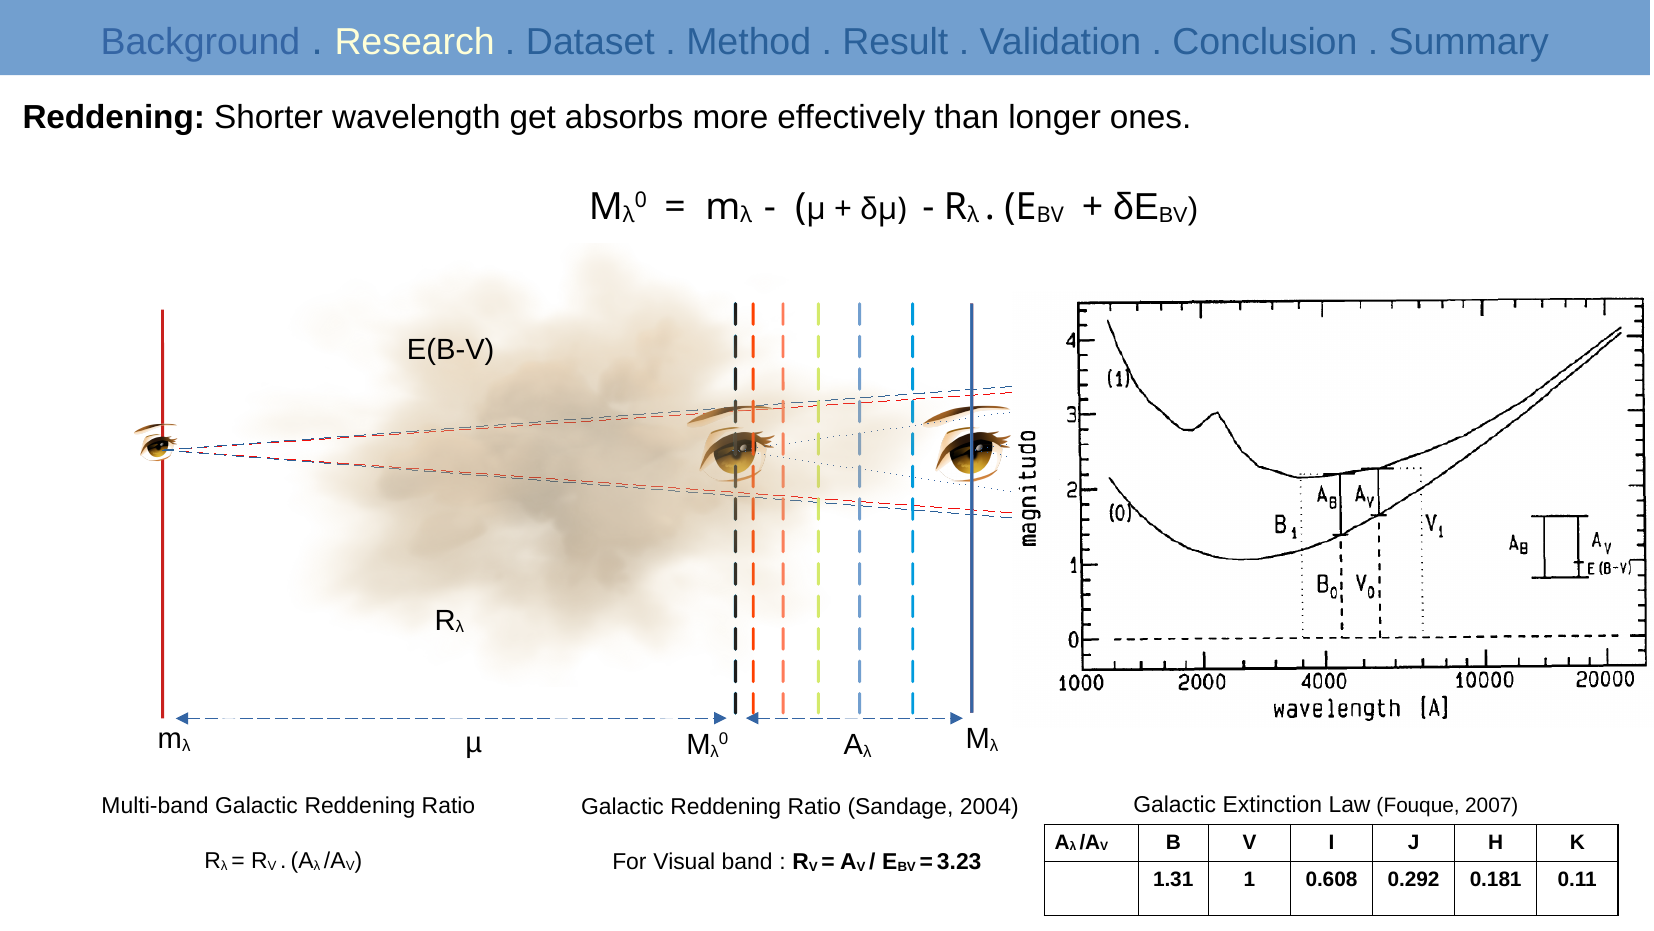

Background . Research . Dataset . Method . Result . Validation . Conclusion . Summary
Reddening: Shorter wavelength get absorbs more effectively than longer ones.
 Mλ0 = mλ - (µ + δµ) - Rλ . (EBV + δEBV)
E(B-V)
Rλ
µ
mλ
Mλ
Mλ0
Aλ
Galactic Extinction Law (Fouque, 2007)
 Multi-band Galactic Reddening Ratio
Rλ = RV . (Aλ /AV)
 Galactic Reddening Ratio (Sandage, 2004)
For Visual band : RV = AV / EBV = 3.23
| Aλ /AV | B | V | I | J | H | K |
| --- | --- | --- | --- | --- | --- | --- |
| | 1.31 | 1 | 0.608 | 0.292 | 0.181 | 0.11 |
9